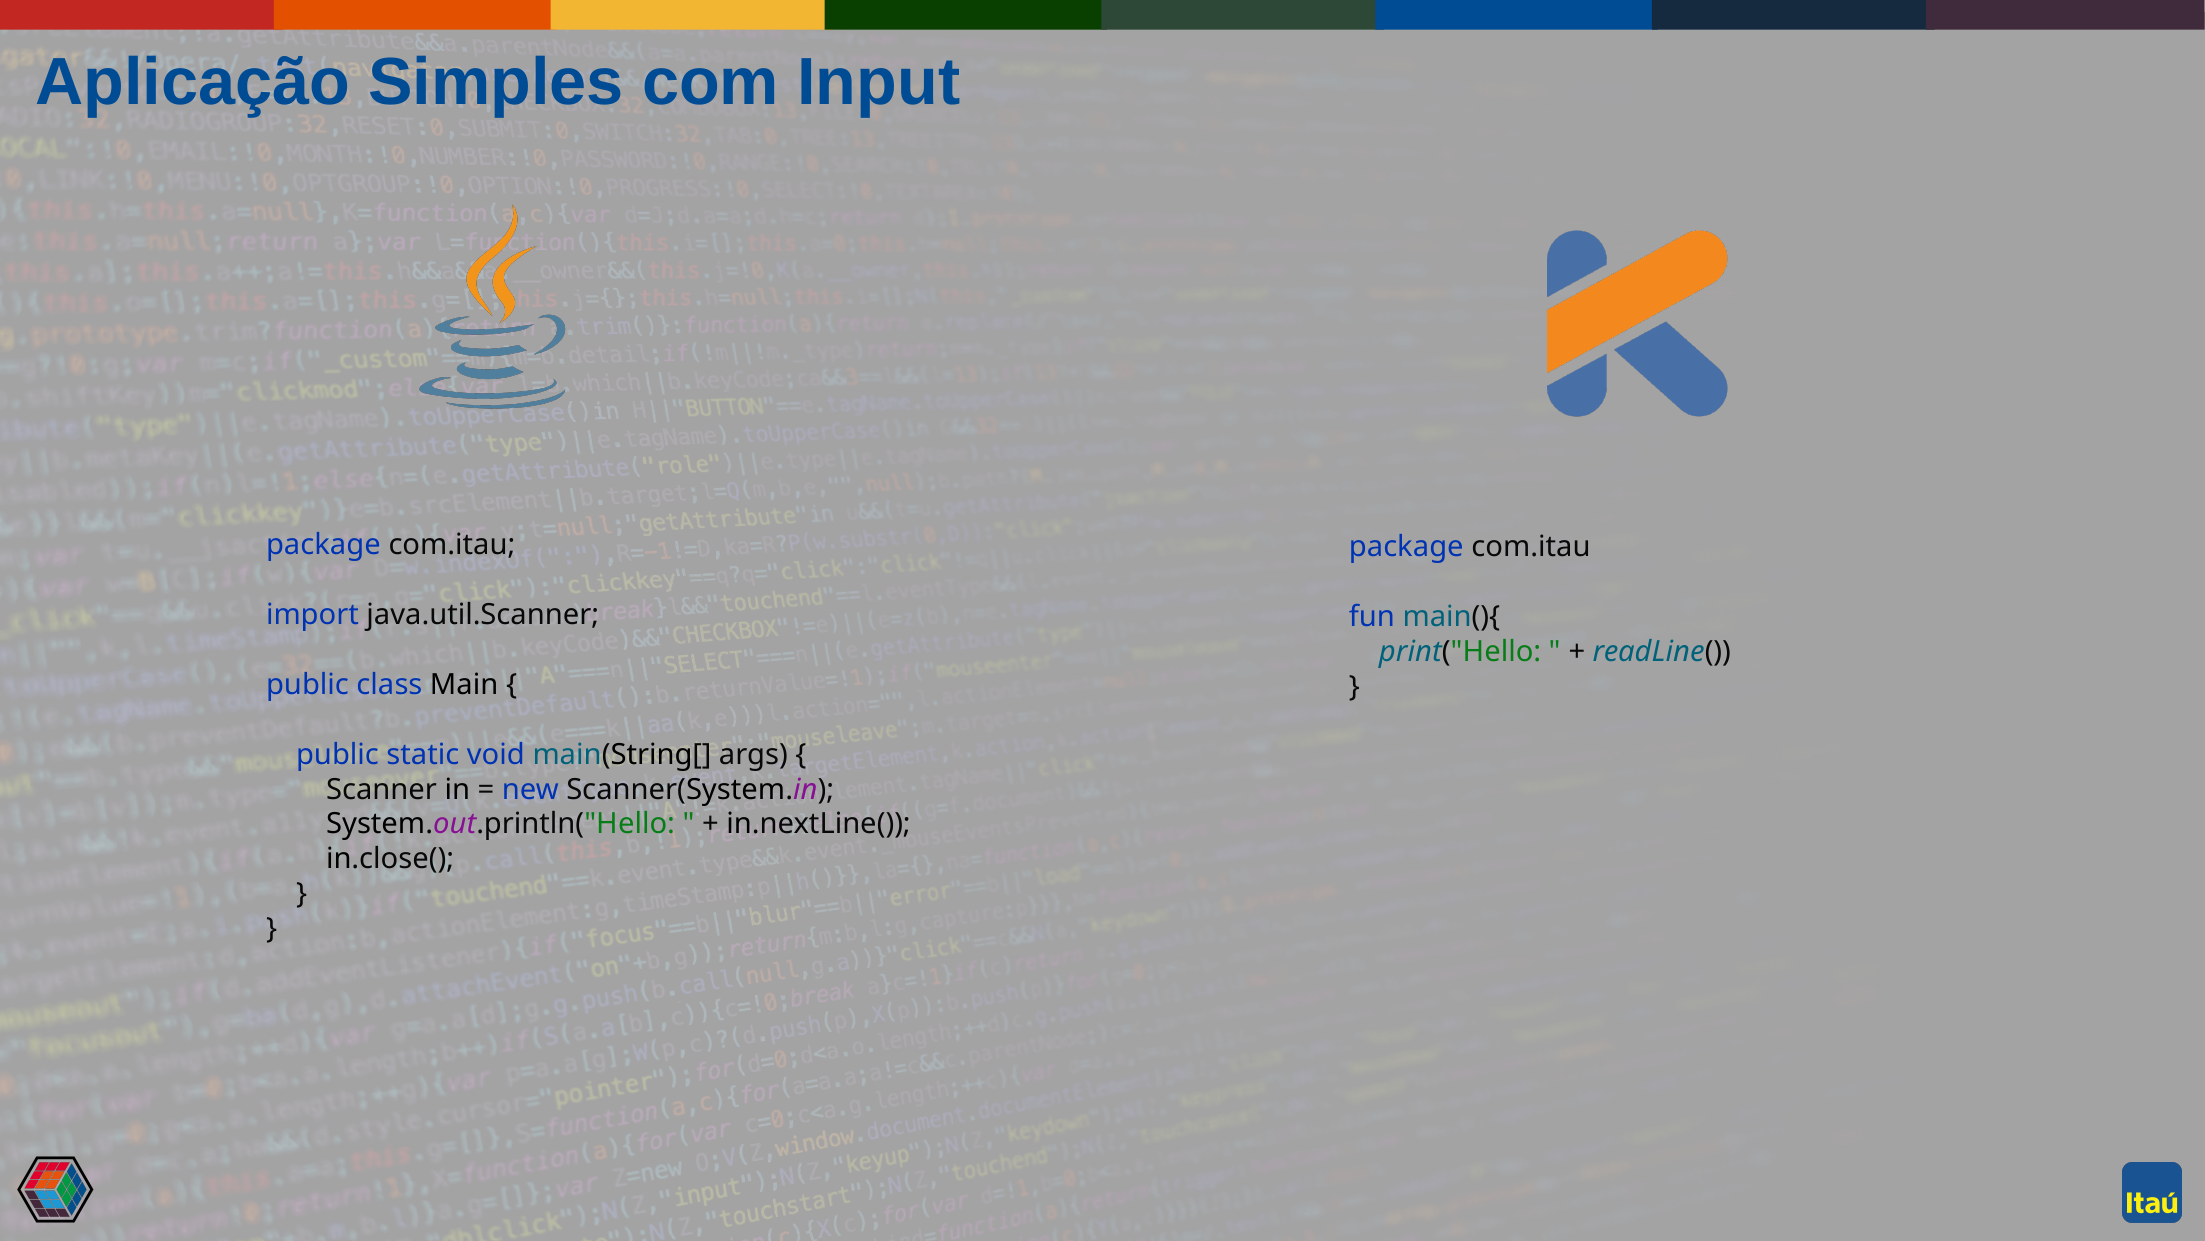

# Aplicação Simples com Input
package com.itau;
import java.util.Scanner;
public class Main {
 public static void main(String[] args) {
 Scanner in = new Scanner(System.in);
 System.out.println("Hello: " + in.nextLine());
 in.close();
 }
}
package com.itau
fun main(){
    print("Hello: " + readLine())
}